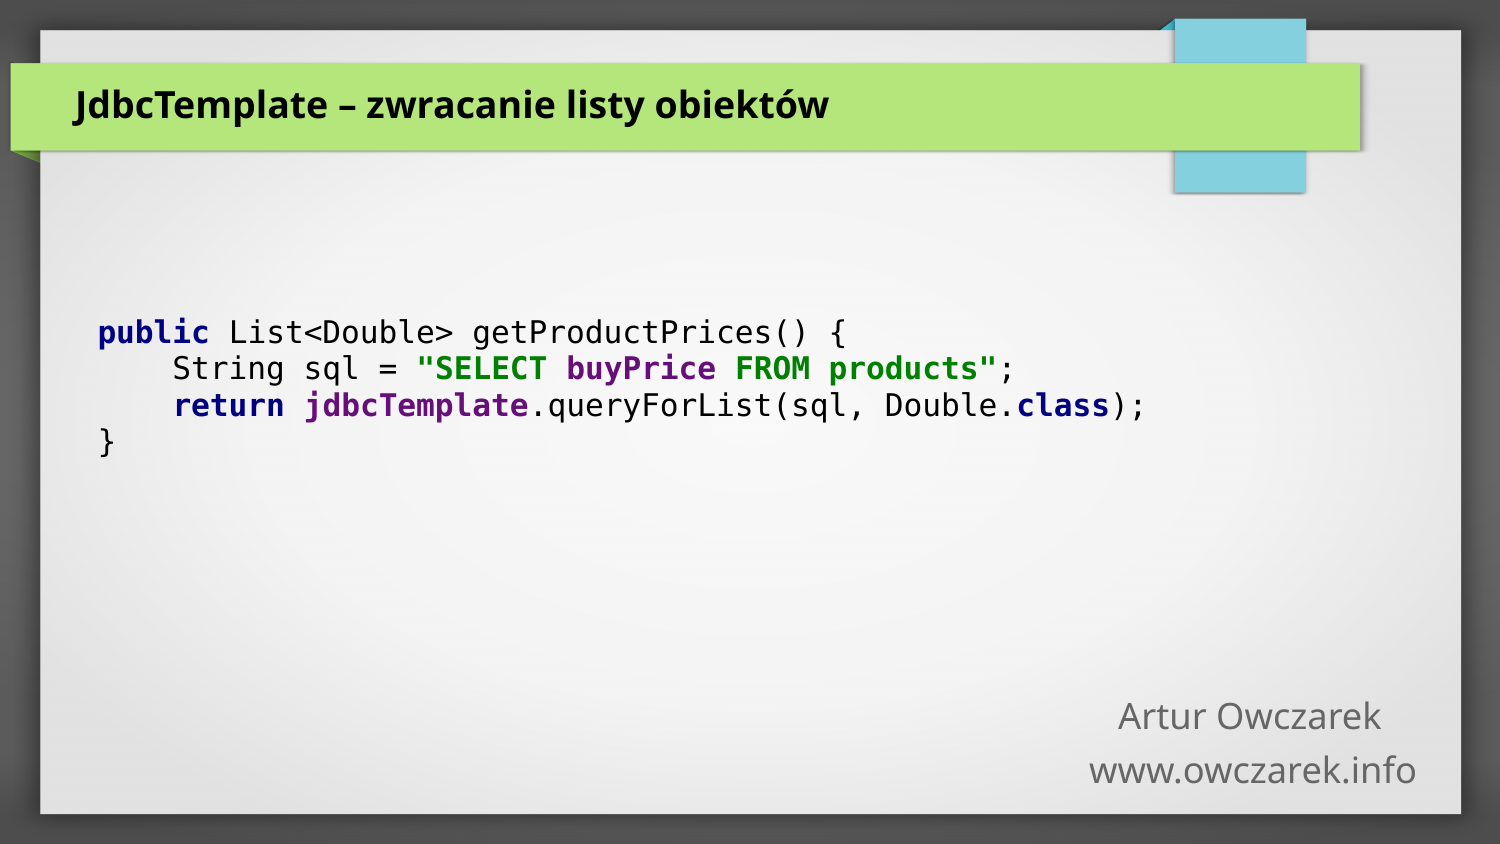

# JdbcTemplate – zwracanie listy obiektów
public List<Double> getProductPrices() {
 String sql = "SELECT buyPrice FROM products";
 return jdbcTemplate.queryForList(sql, Double.class);
}
Artur Owczarek
www.owczarek.info